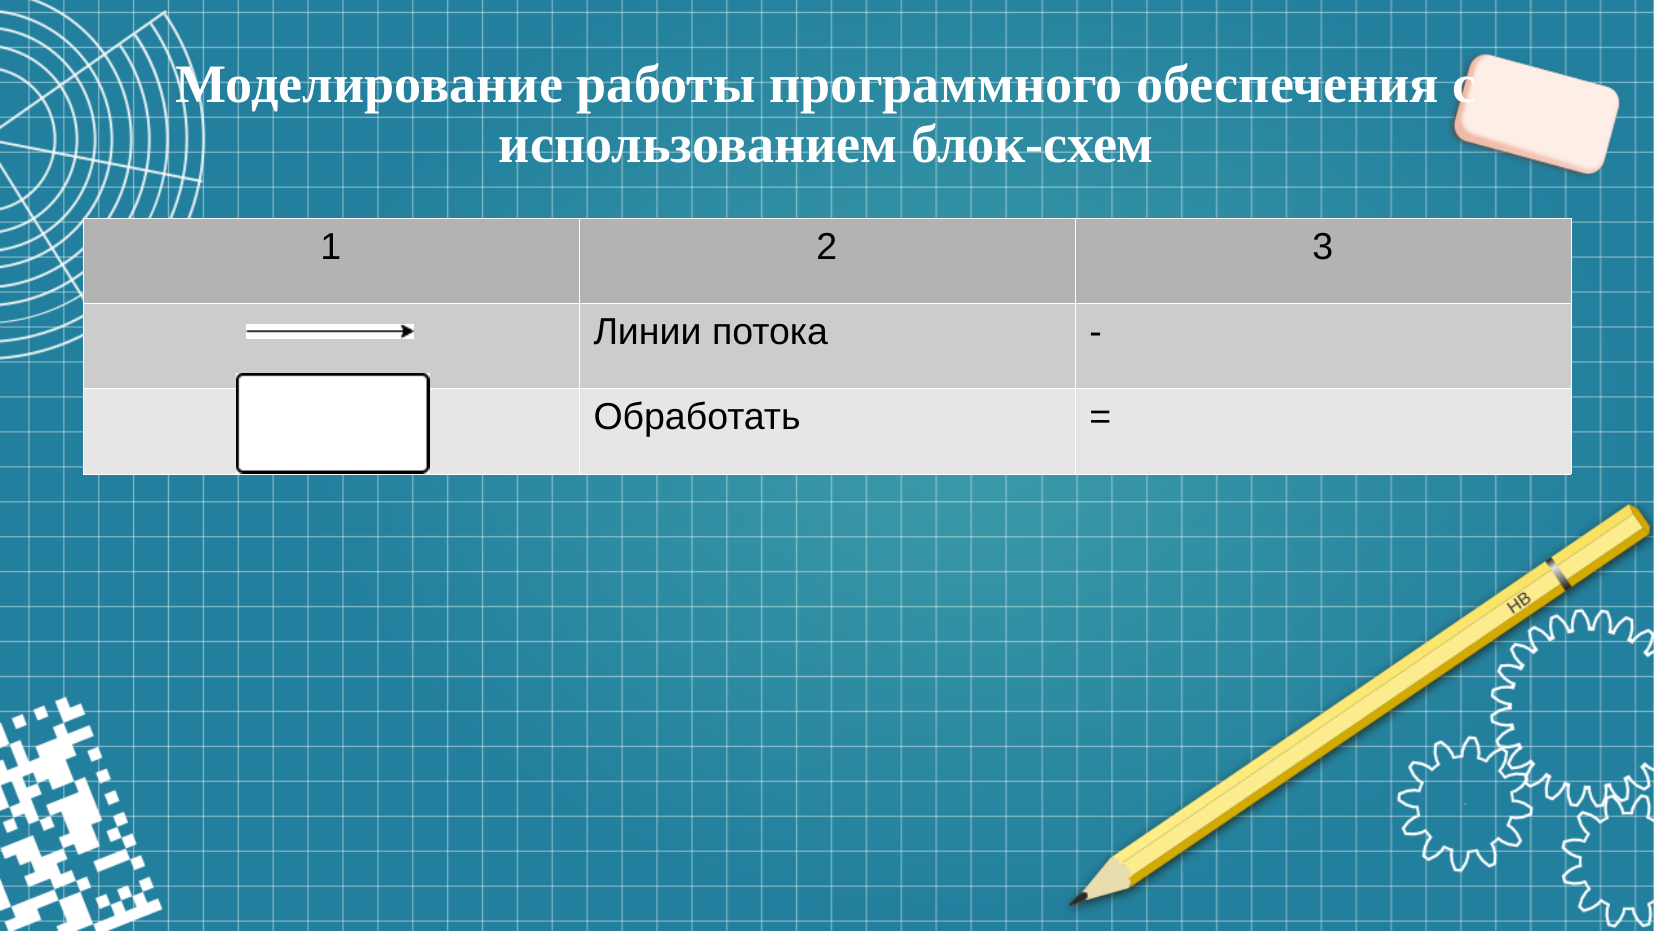

# Моделирование работы программного обеспечения с использованием блок-схем
| 1 | 2 | 3 |
| --- | --- | --- |
| | Линии потока | - |
| | Обработать | = |